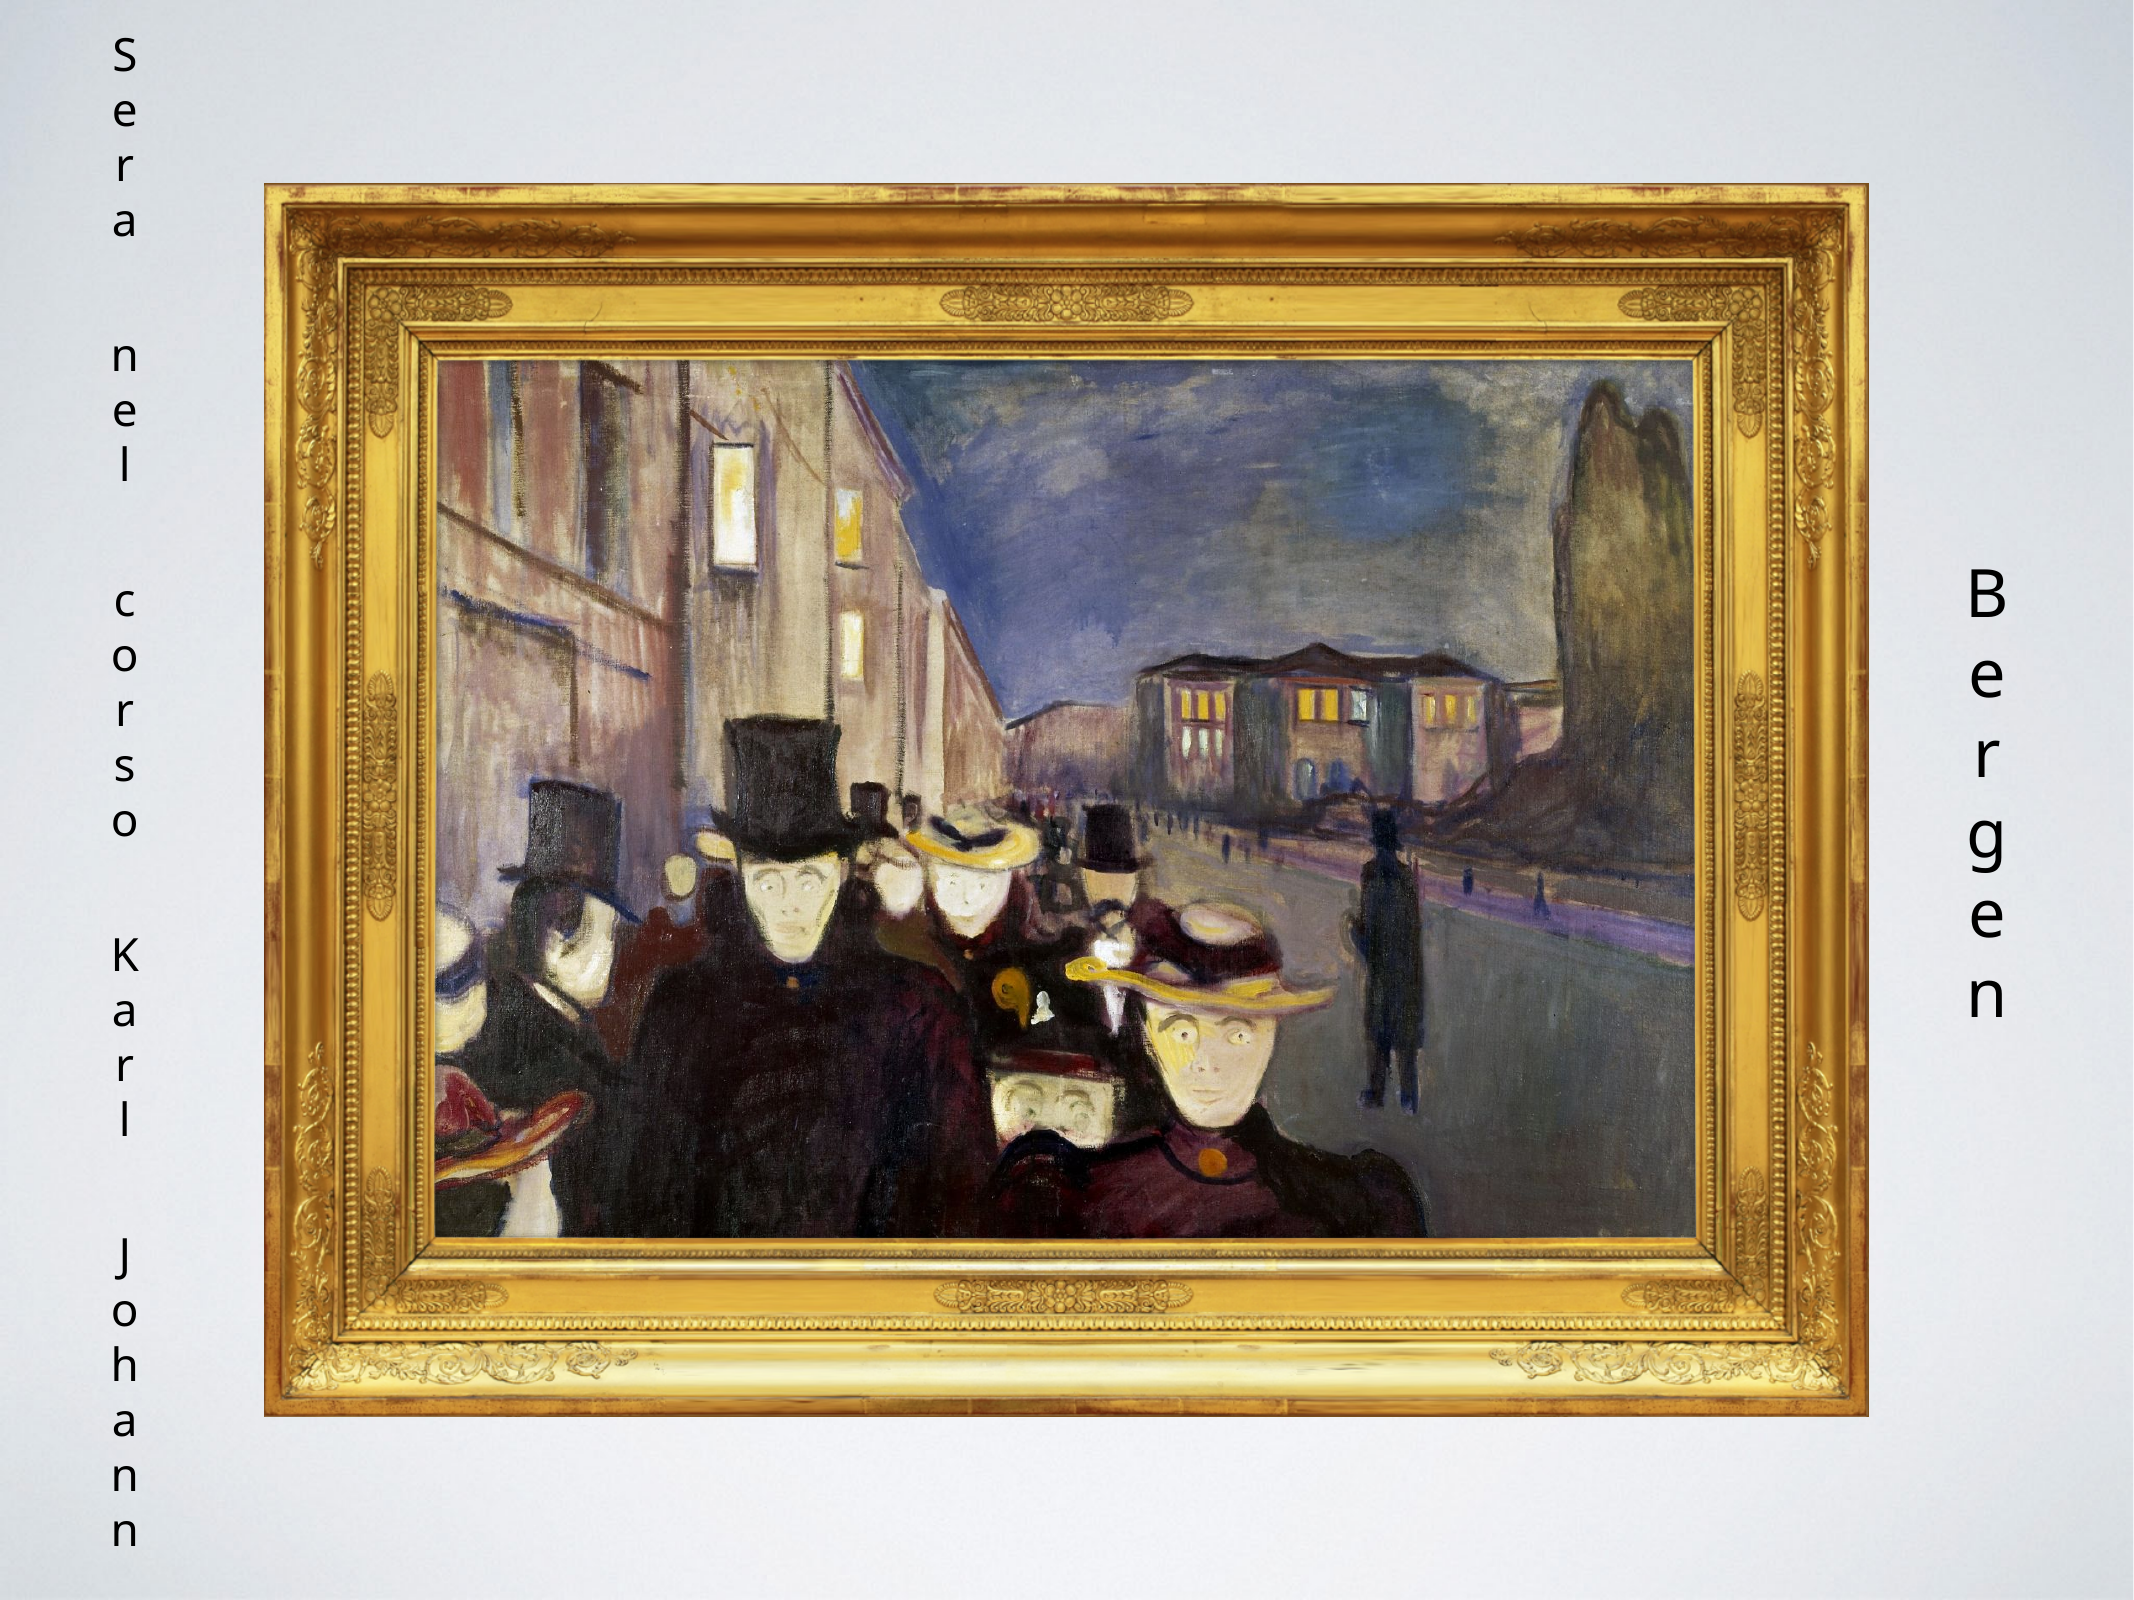

S
e
r
a
n
e
l
c
o
r
s
o
K
a
r
l
J
o
h
a
n
n
B
e
r
g
e
n